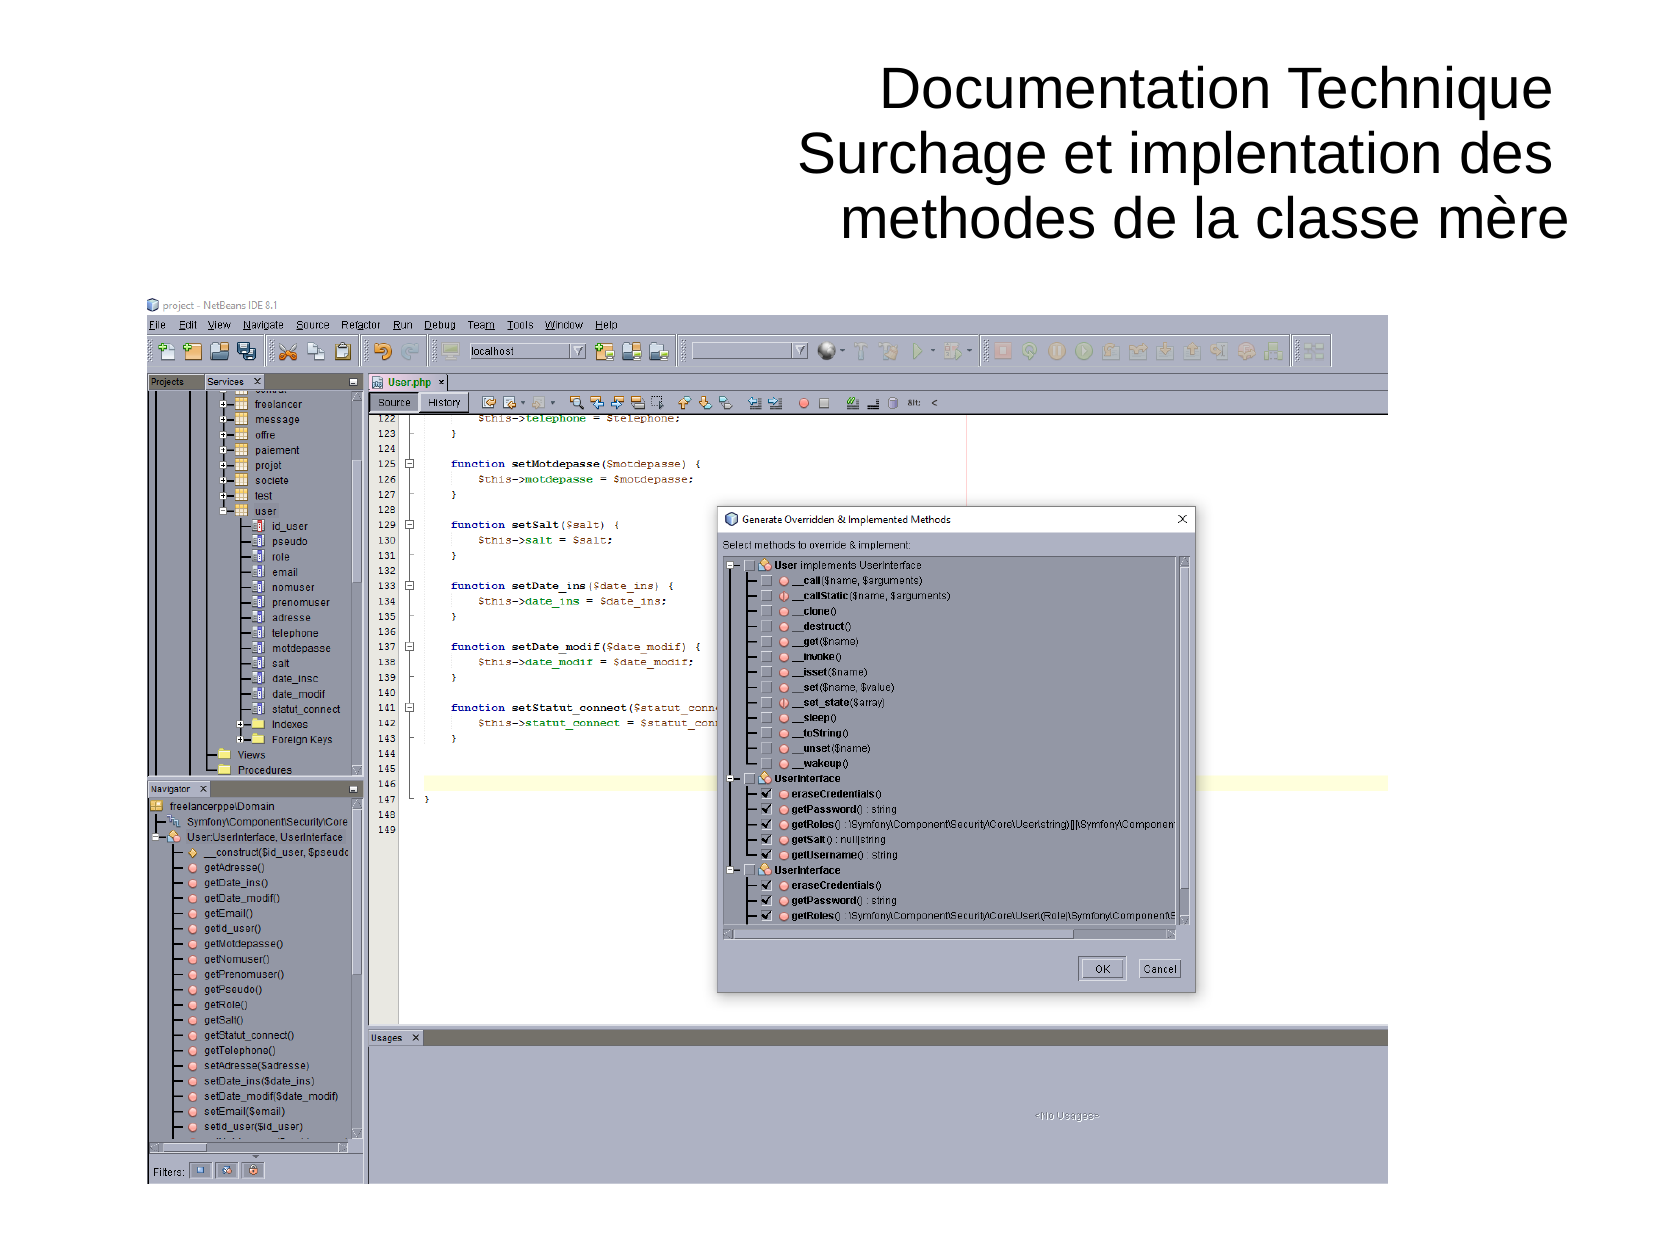

# Documentation Technique Surchage et implentation des methodes de la classe mère